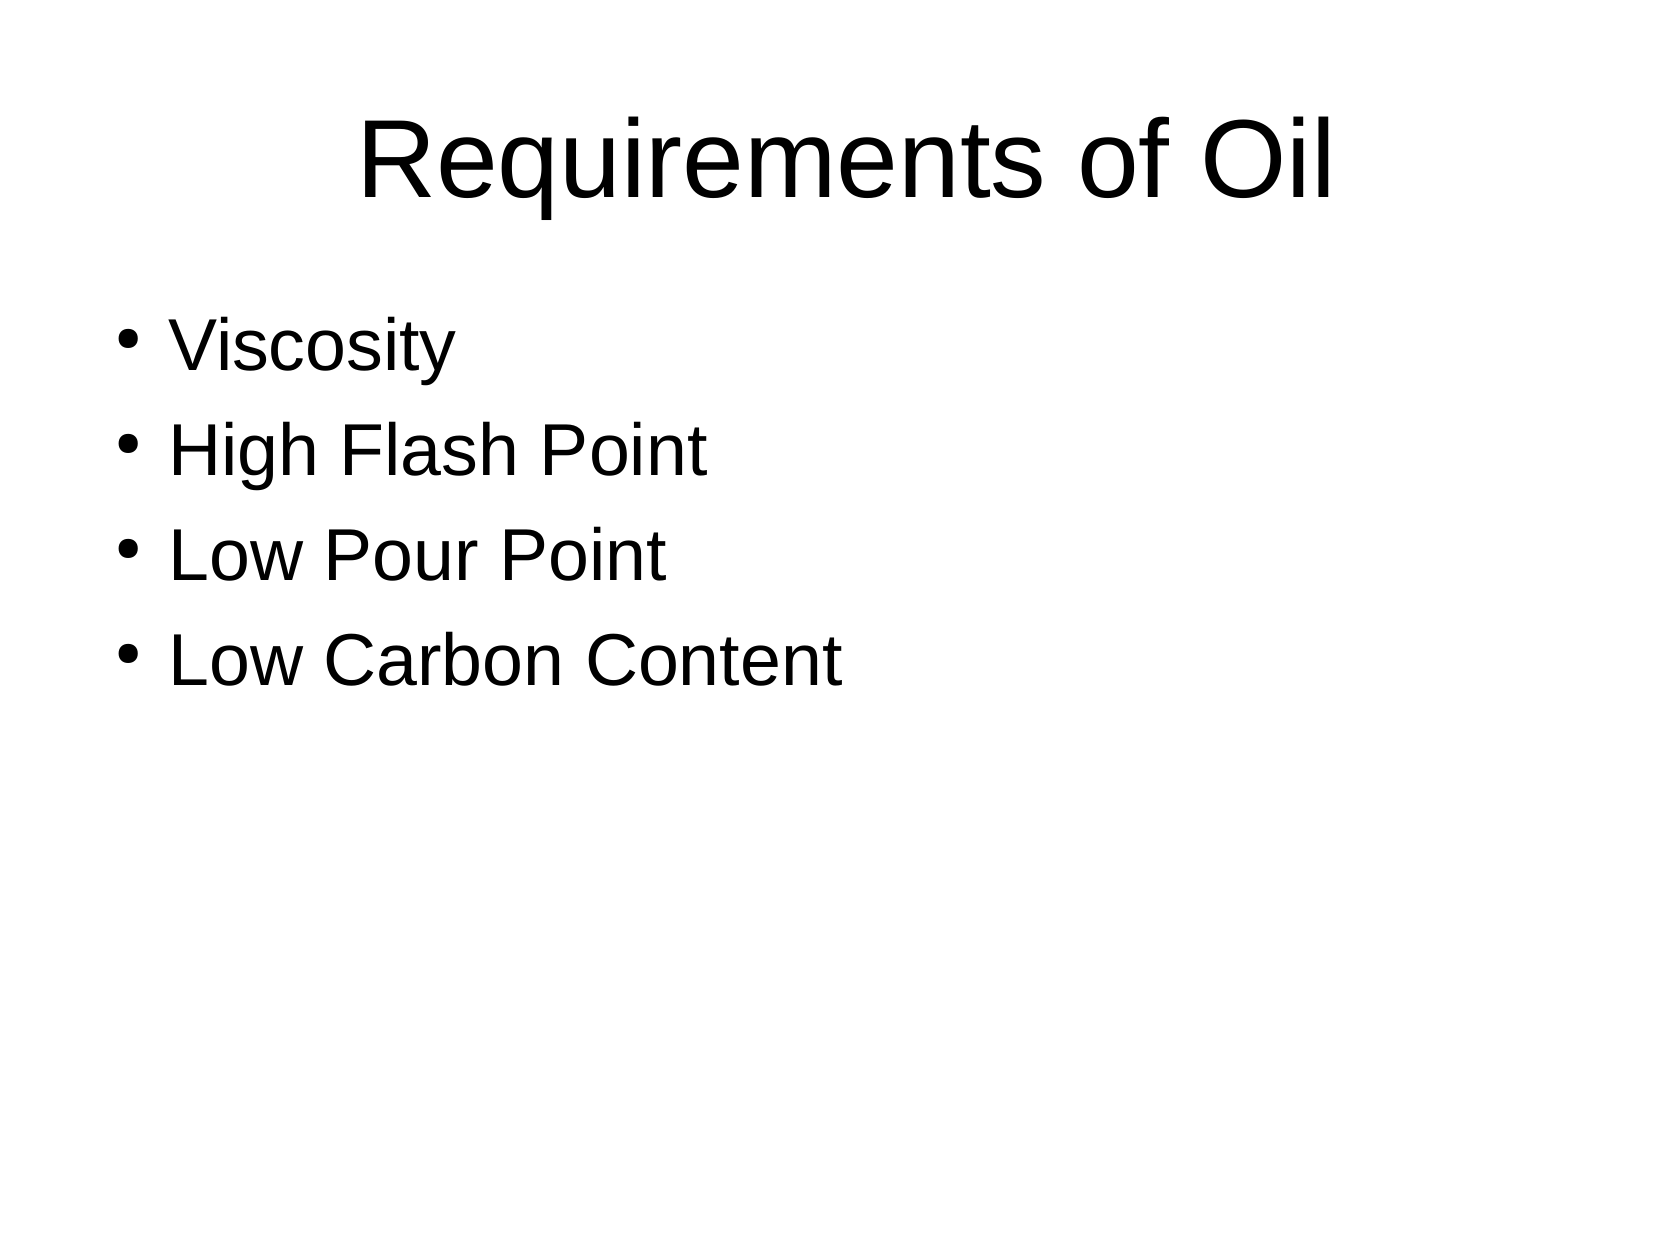

# Requirements of Oil
Viscosity
High Flash Point
Low Pour Point
Low Carbon Content